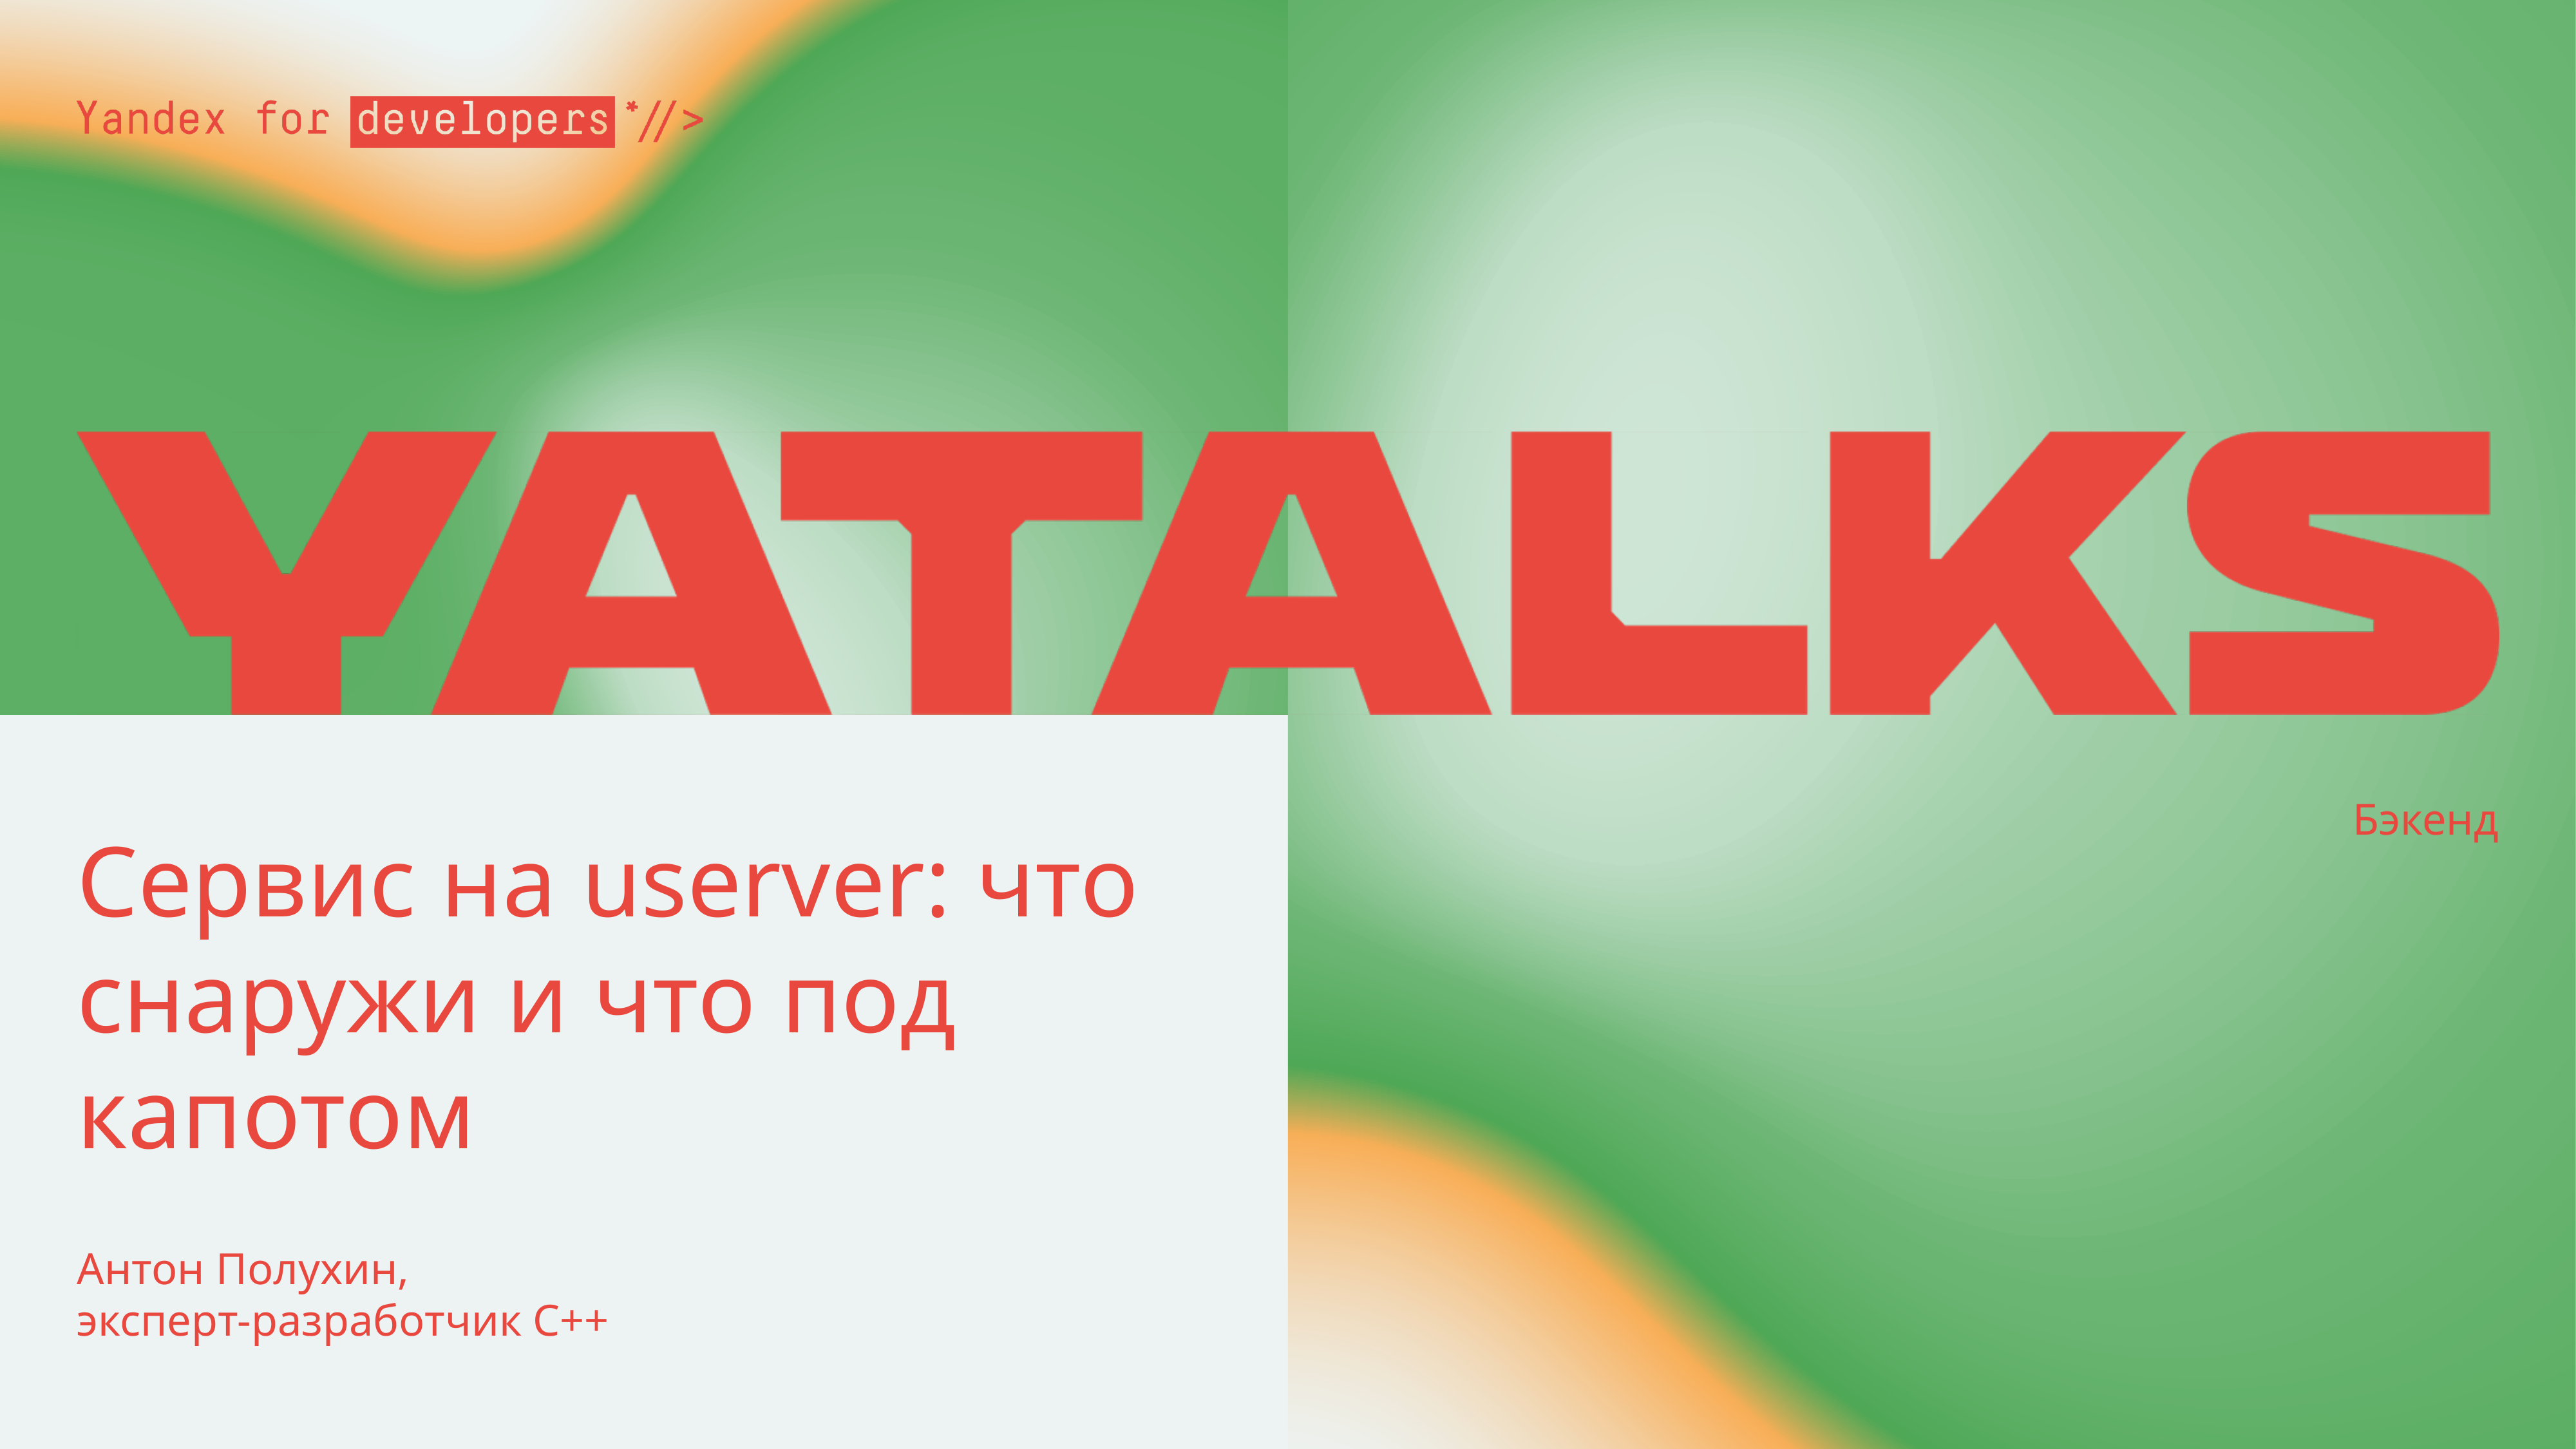

Сервис на userver: что снаружи и что под капотом
# Антон Полухин,
эксперт-разработчик C++